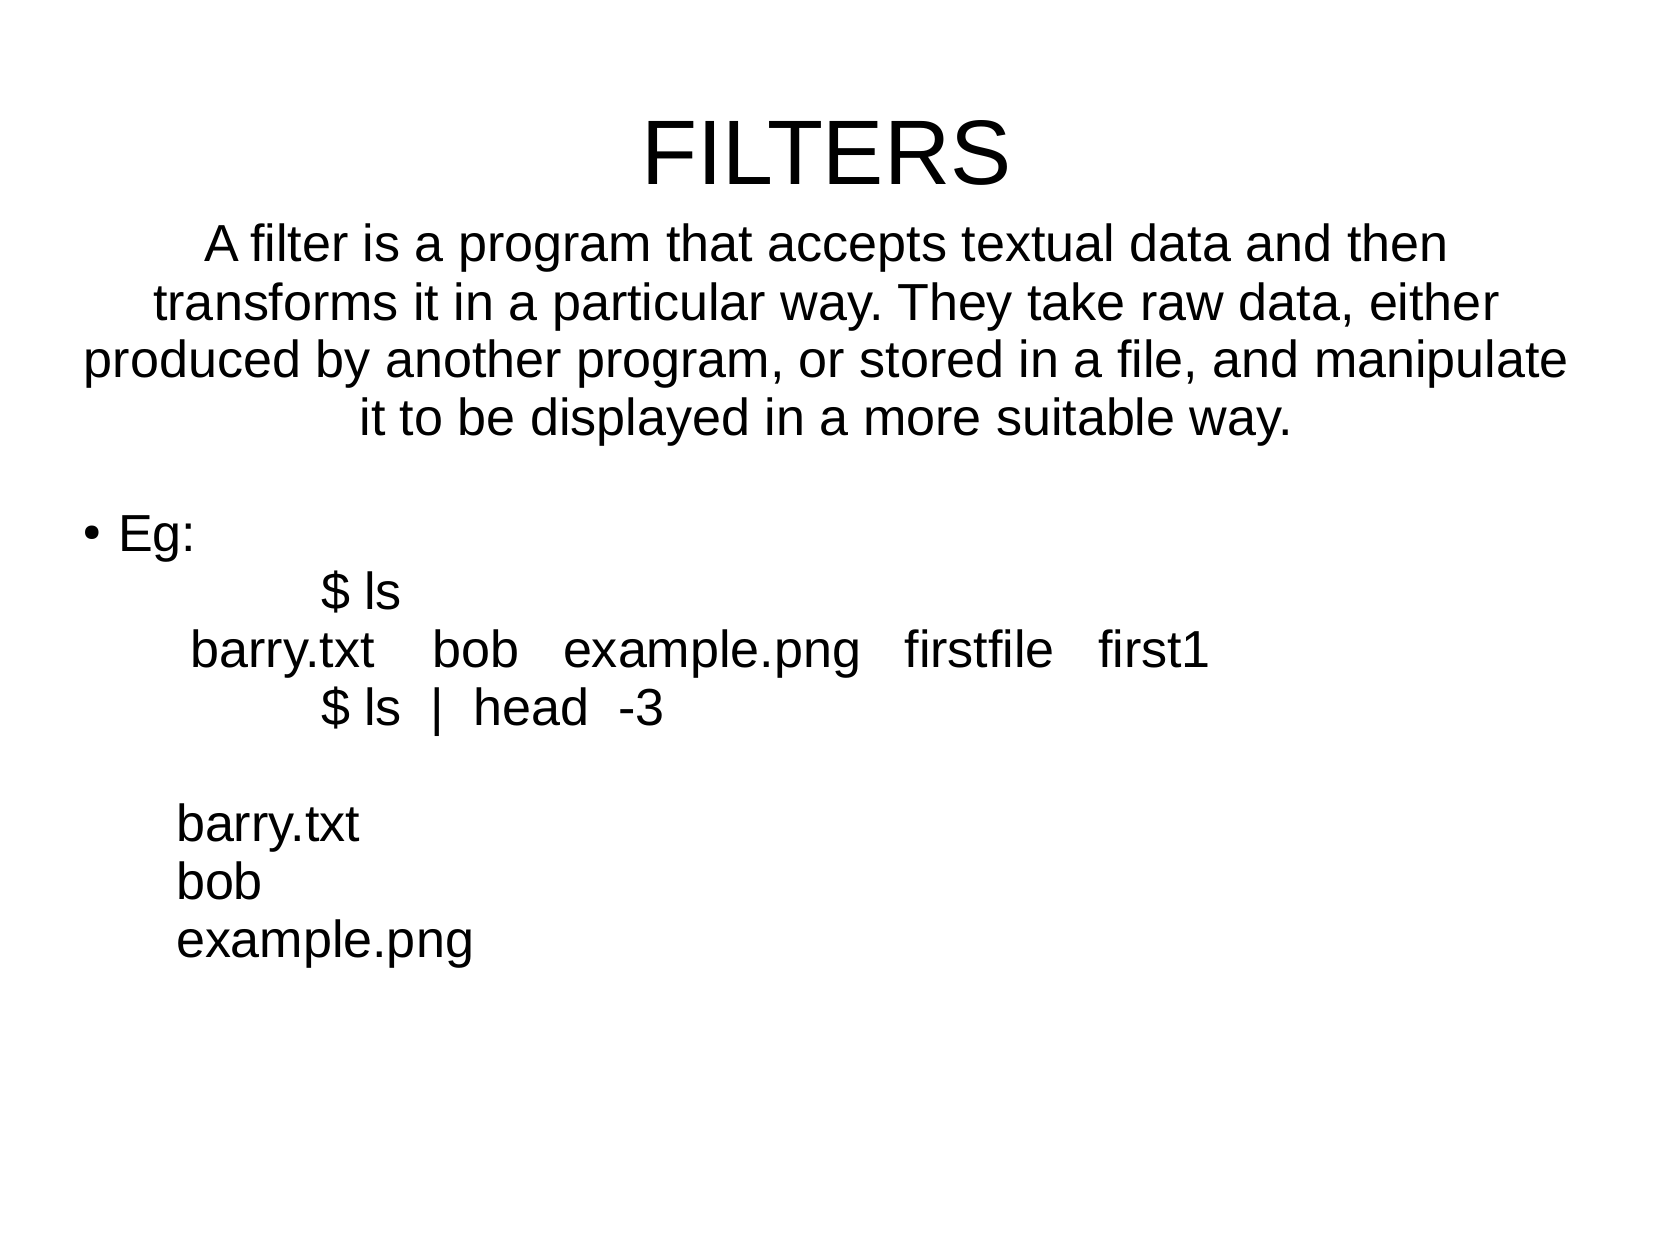

# FILTERS
A filter is a program that accepts textual data and then transforms it in a particular way. They take raw data, either produced by another program, or stored in a file, and manipulate it to be displayed in a more suitable way.
Eg:
 $ ls
 barry.txt bob example.png firstfile first1
 $ ls | head -3
 barry.txt
 bob
 example.png